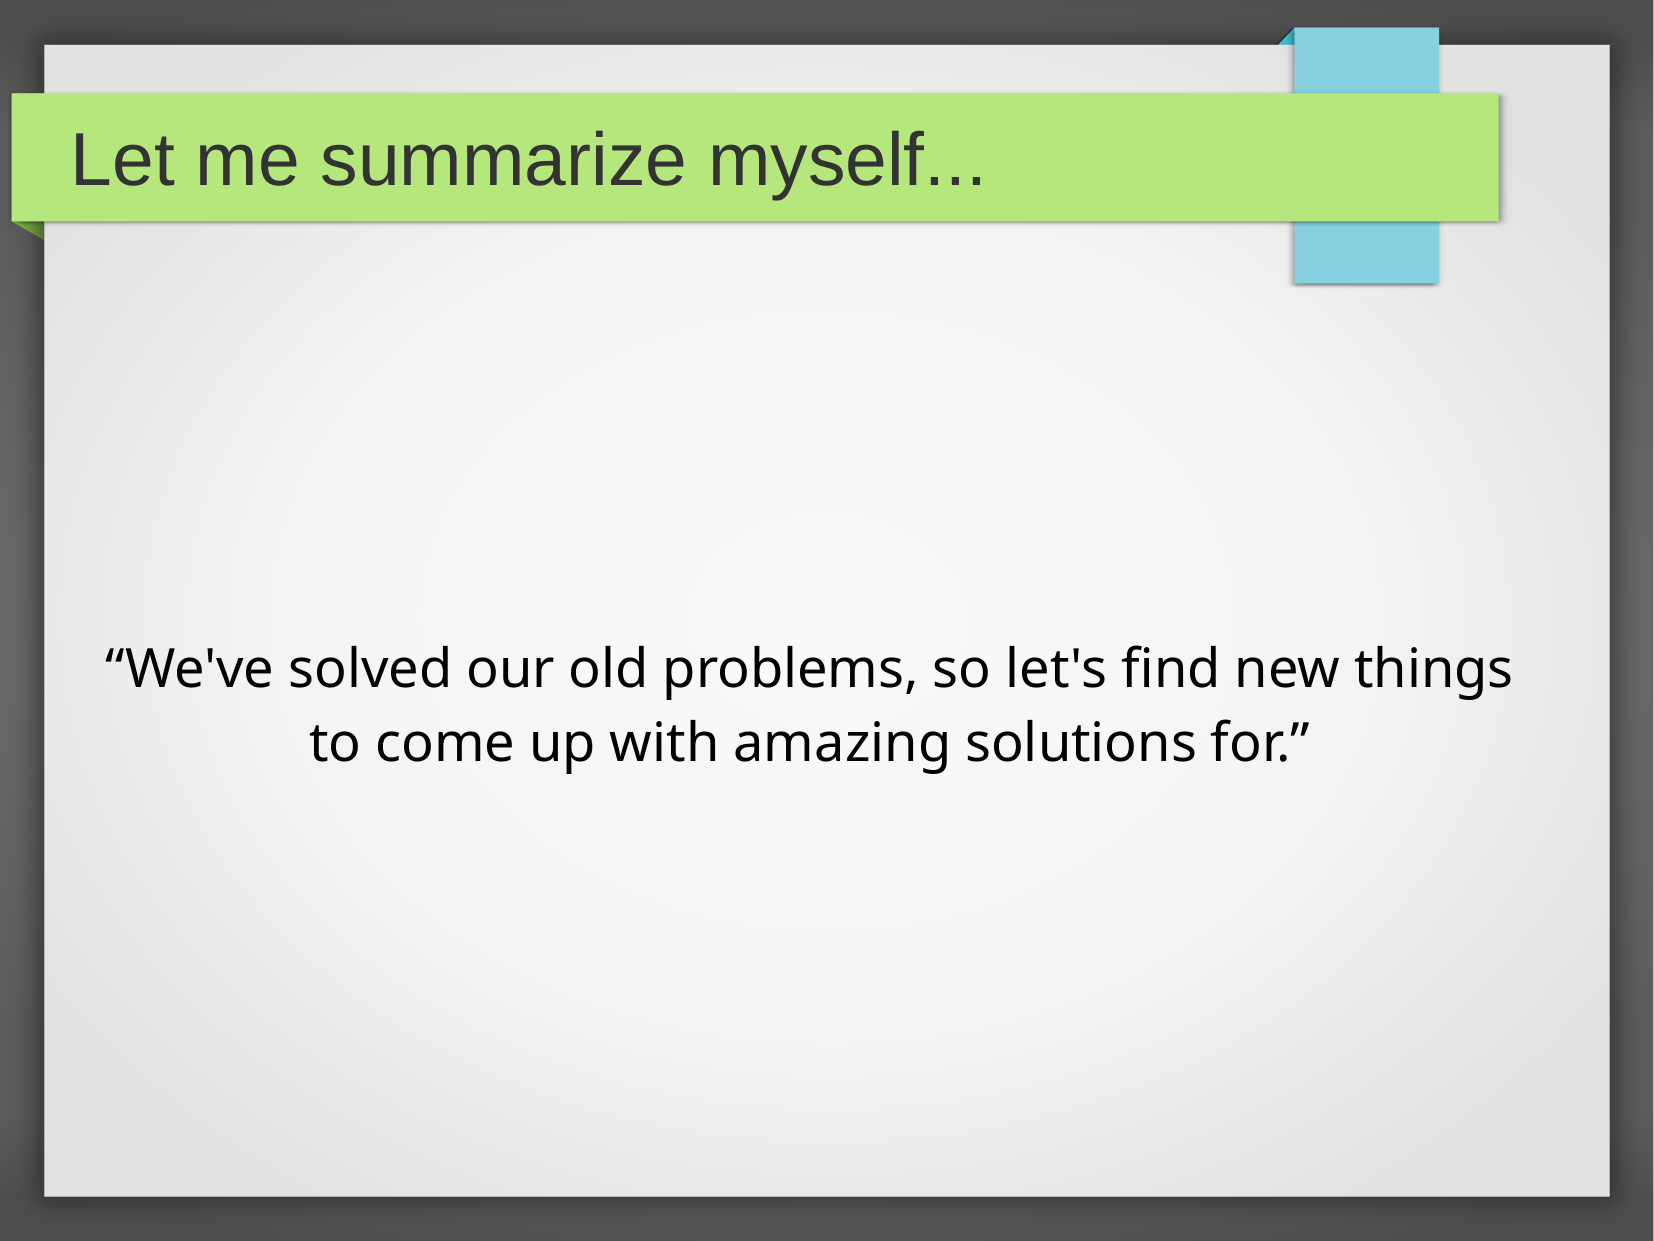

# Let me summarize myself...
“We've solved our old problems, so let's find new things to come up with amazing solutions for.”